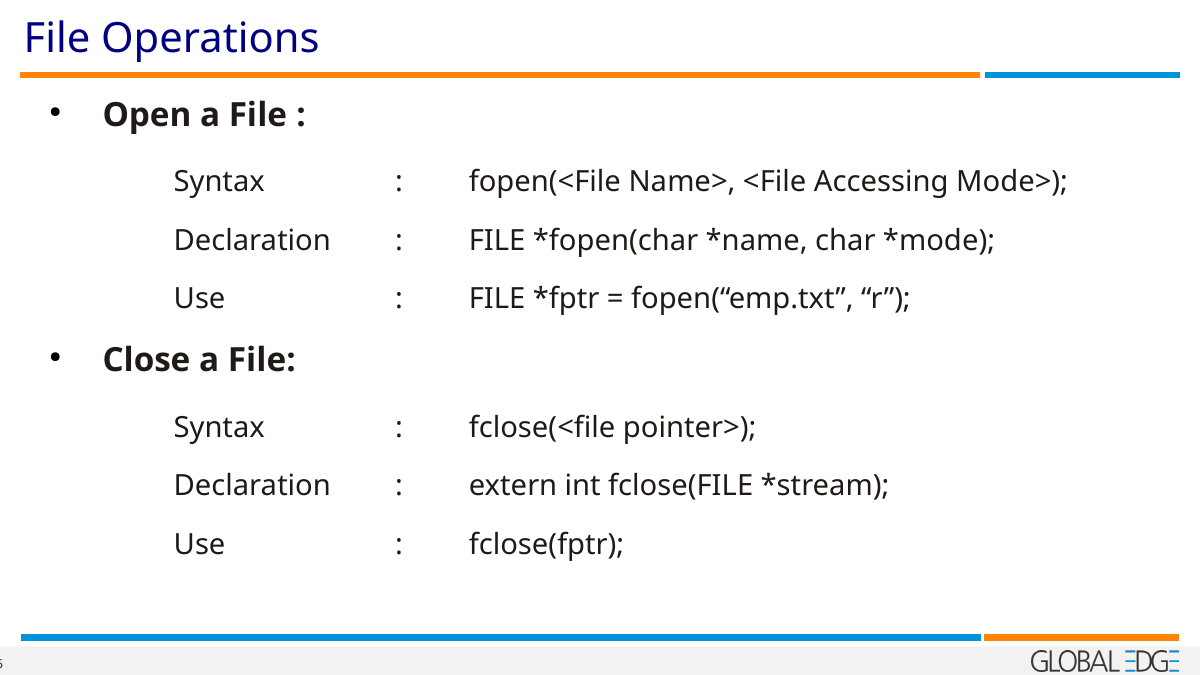

# File Operations
Open a File :
Syntax 		: 	fopen(<File Name>, <File Accessing Mode>);
Declaration 	:	FILE *fopen(char *name, char *mode);
Use			:	FILE *fptr = fopen(“emp.txt”, “r”);
Close a File:
Syntax		:	fclose(<file pointer>);
Declaration	:	extern int fclose(FILE *stream);
Use			:	fclose(fptr);